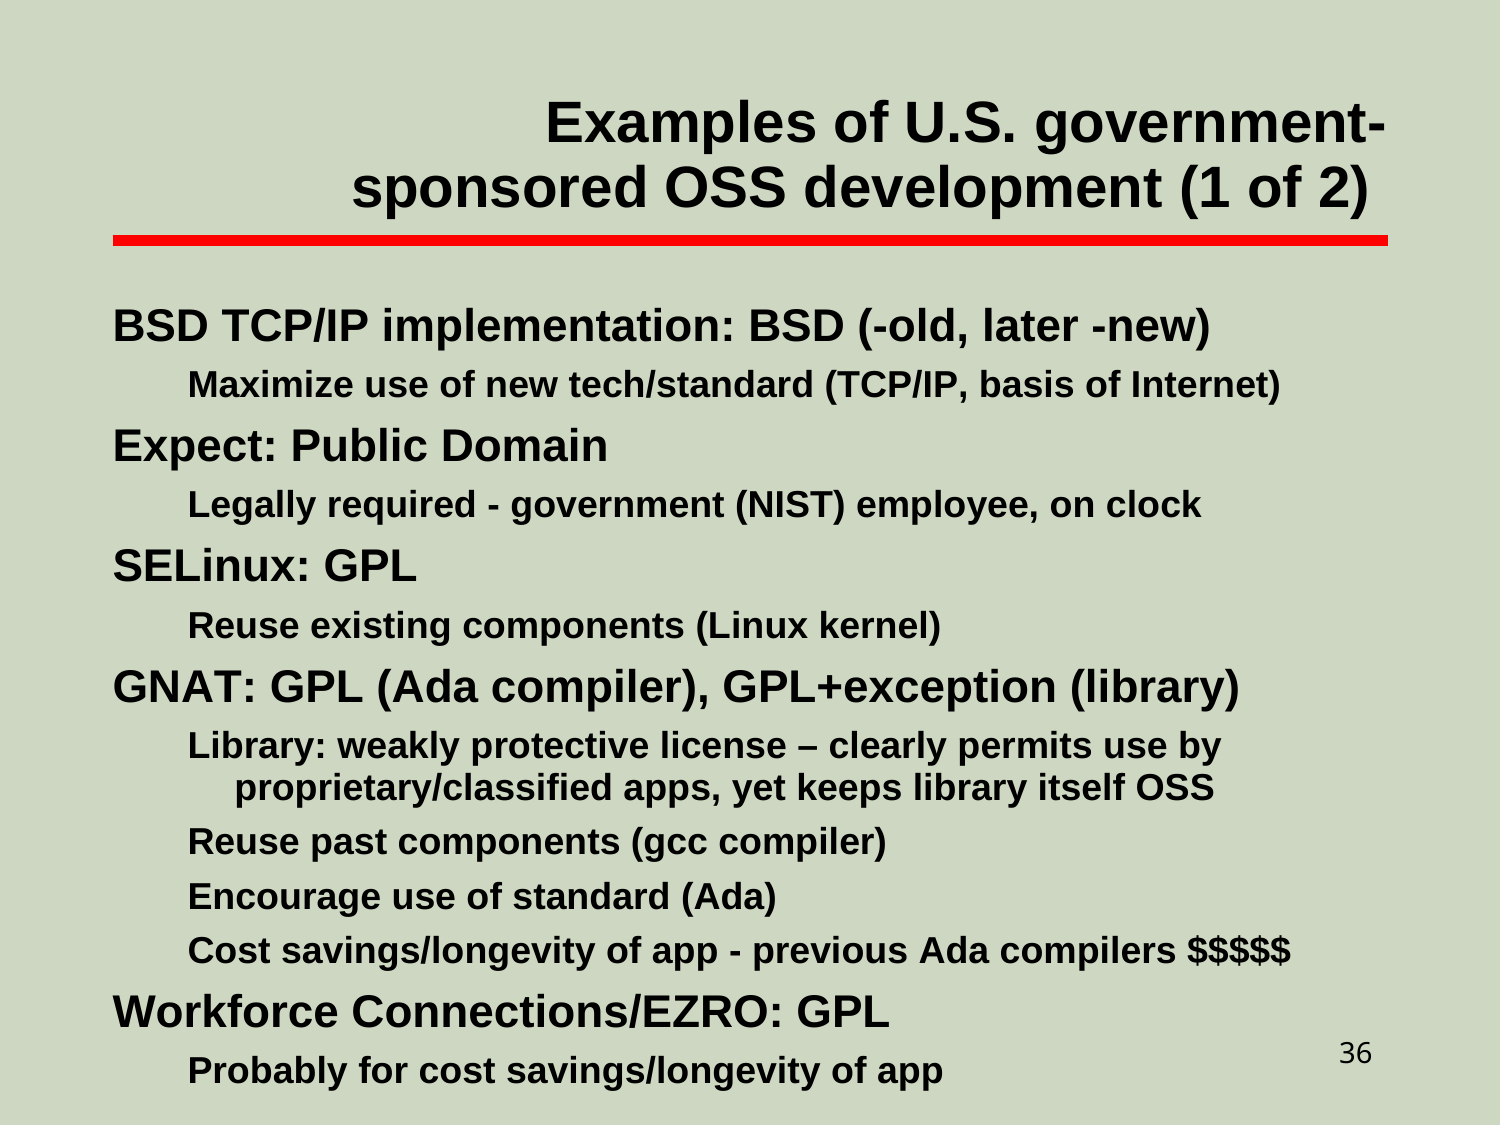

# Examples of U.S. government-sponsored OSS development (1 of 2)
BSD TCP/IP implementation: BSD (-old, later -new)
Maximize use of new tech/standard (TCP/IP, basis of Internet)
Expect: Public Domain
Legally required - government (NIST) employee, on clock
SELinux: GPL
Reuse existing components (Linux kernel)
GNAT: GPL (Ada compiler), GPL+exception (library)
Library: weakly protective license – clearly permits use by proprietary/classified apps, yet keeps library itself OSS
Reuse past components (gcc compiler)
Encourage use of standard (Ada)
Cost savings/longevity of app - previous Ada compilers $$$$$
Workforce Connections/EZRO: GPL
Probably for cost savings/longevity of app